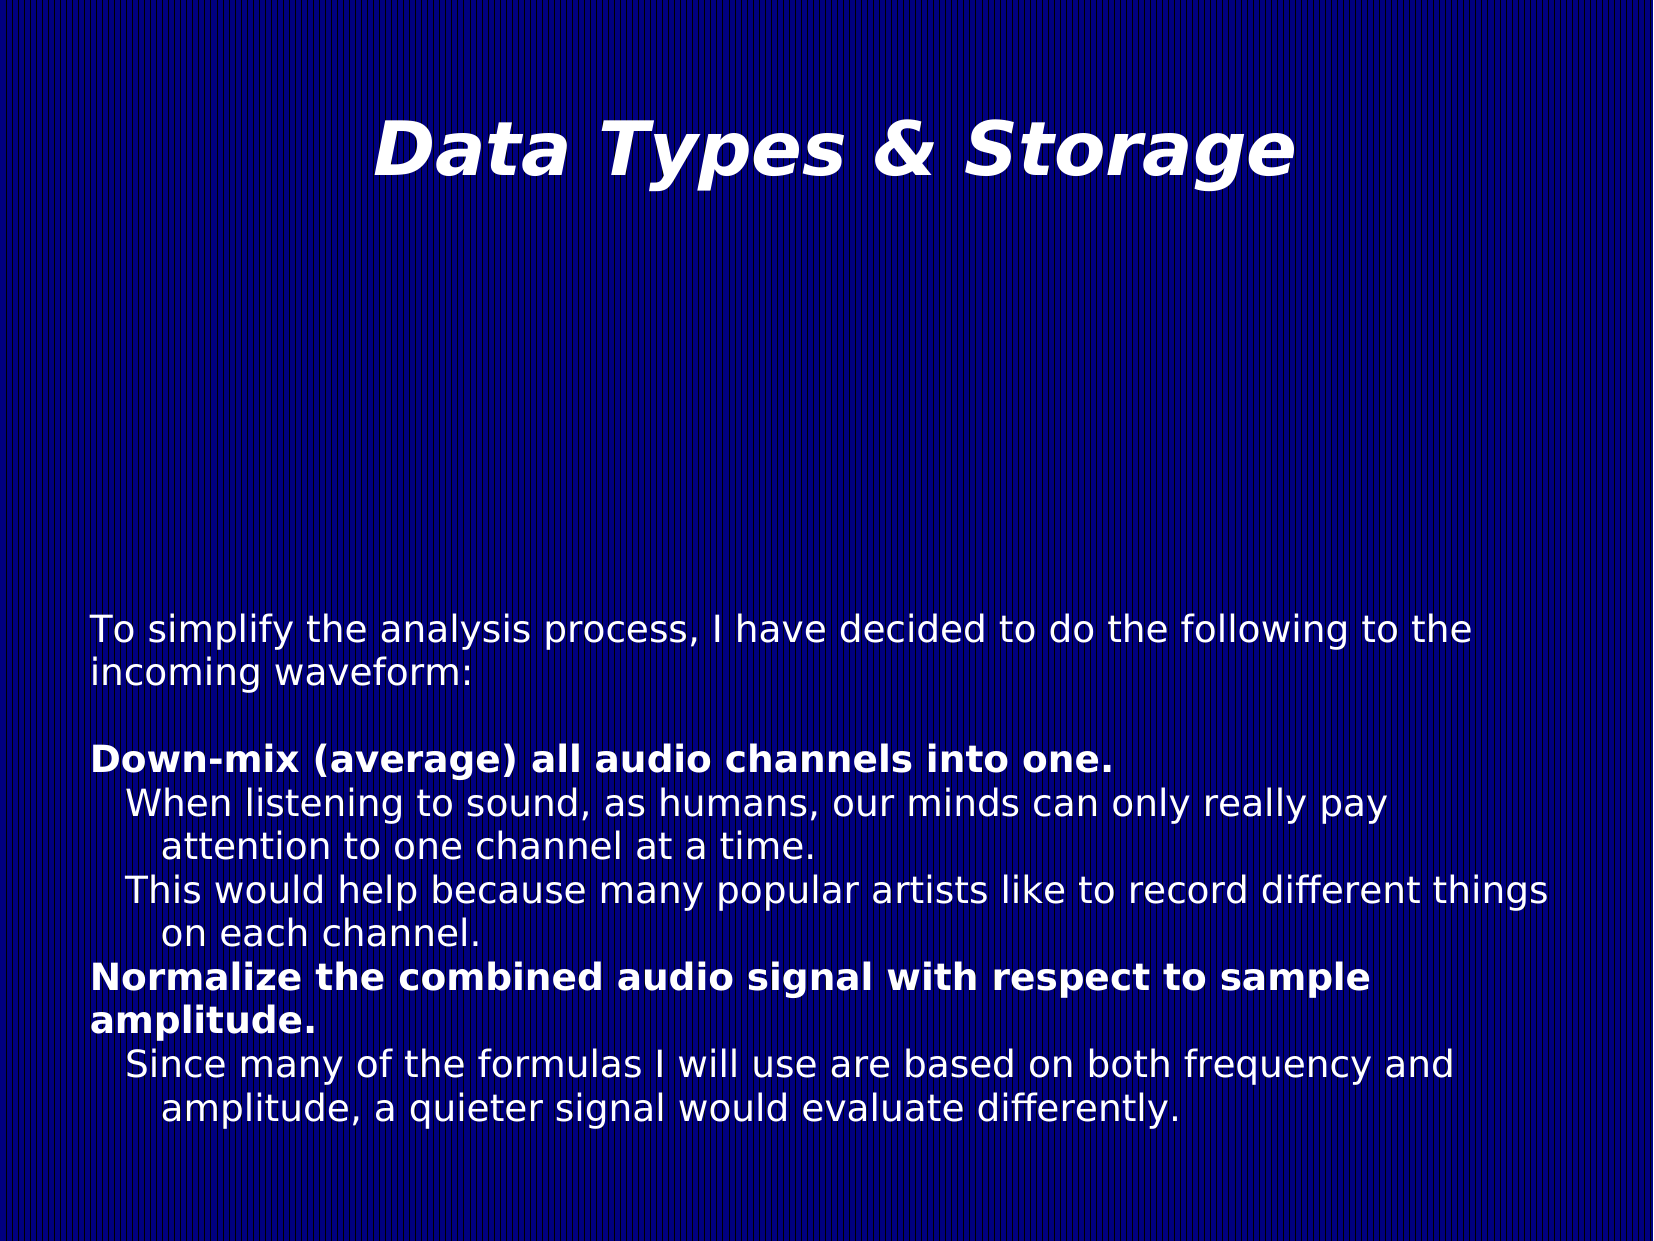

Data Types & Storage
To simplify the analysis process, I have decided to do the following to the incoming waveform:
Down-mix (average) all audio channels into one.
When listening to sound, as humans, our minds can only really pay attention to one channel at a time.
This would help because many popular artists like to record different things on each channel.
Normalize the combined audio signal with respect to sample amplitude.
Since many of the formulas I will use are based on both frequency and amplitude, a quieter signal would evaluate differently.